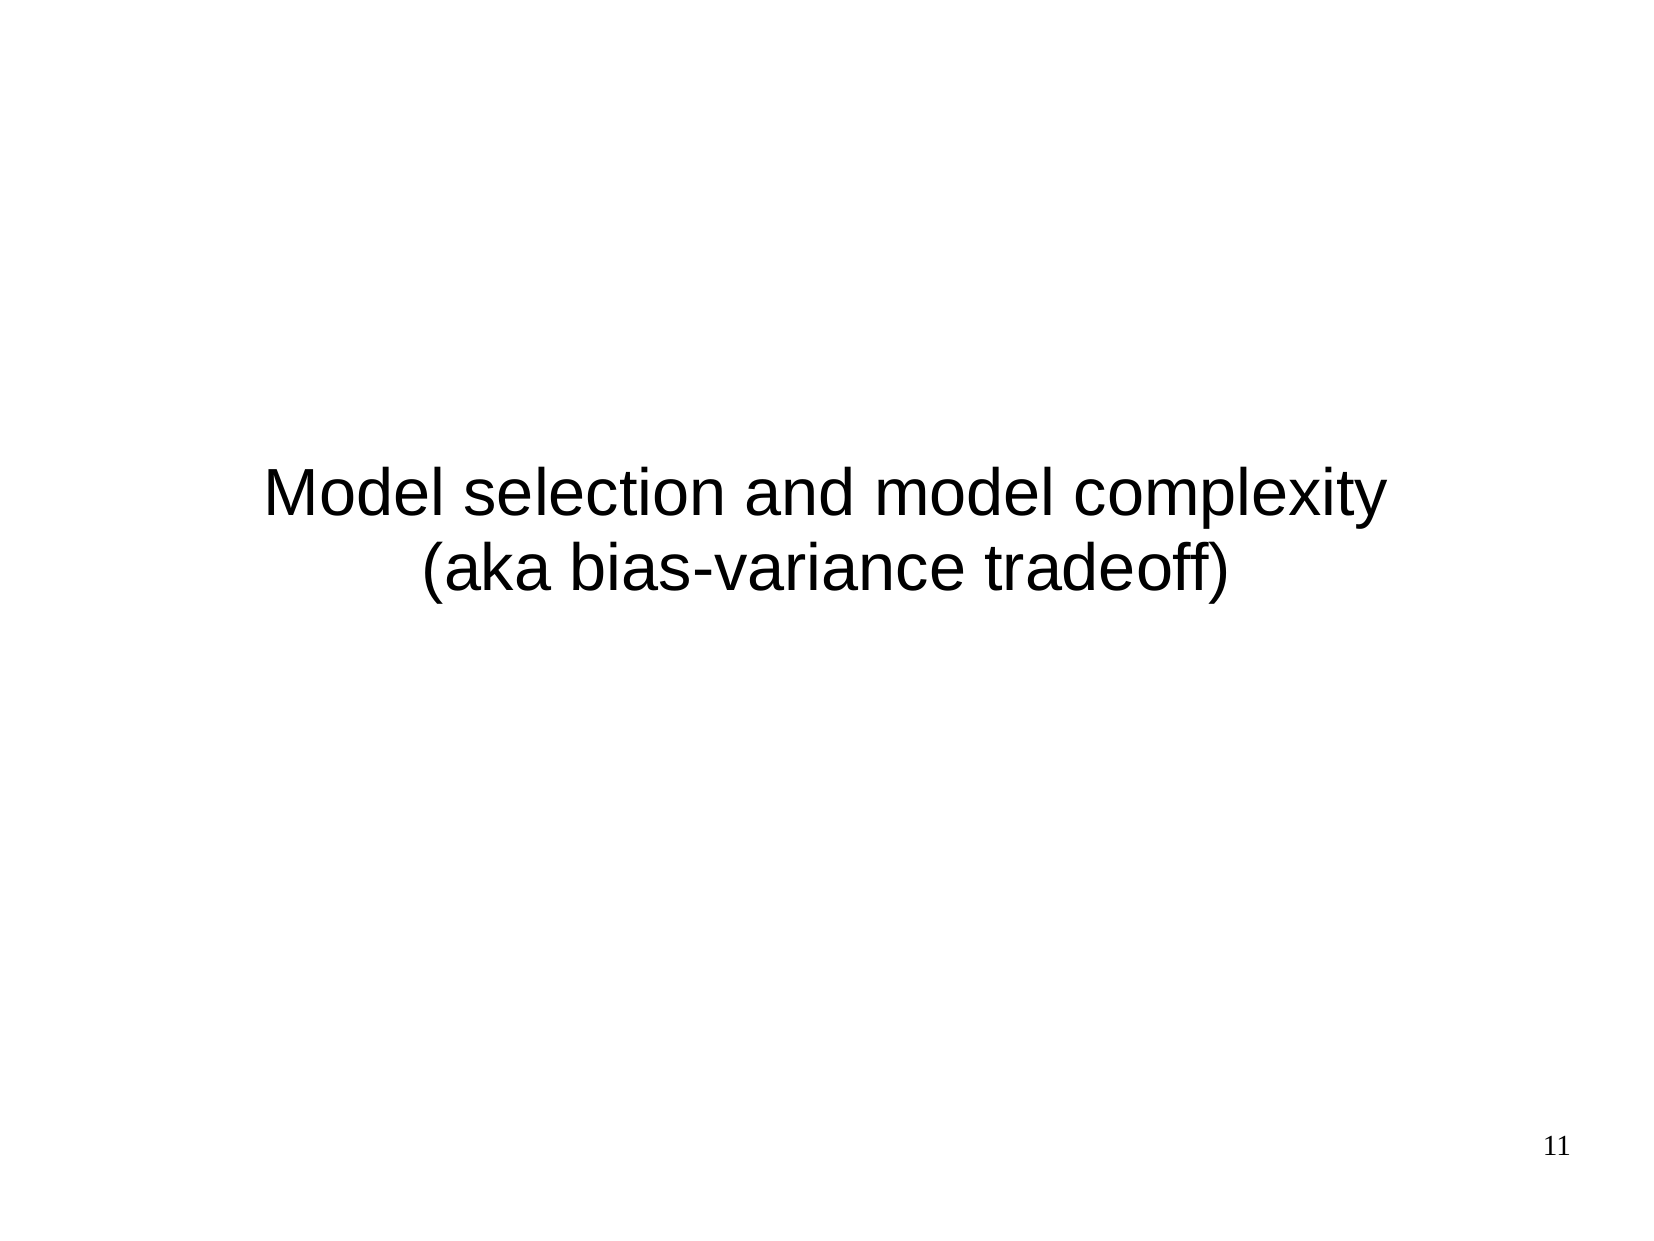

# Model selection and model complexity
(aka bias-variance tradeoff)
11